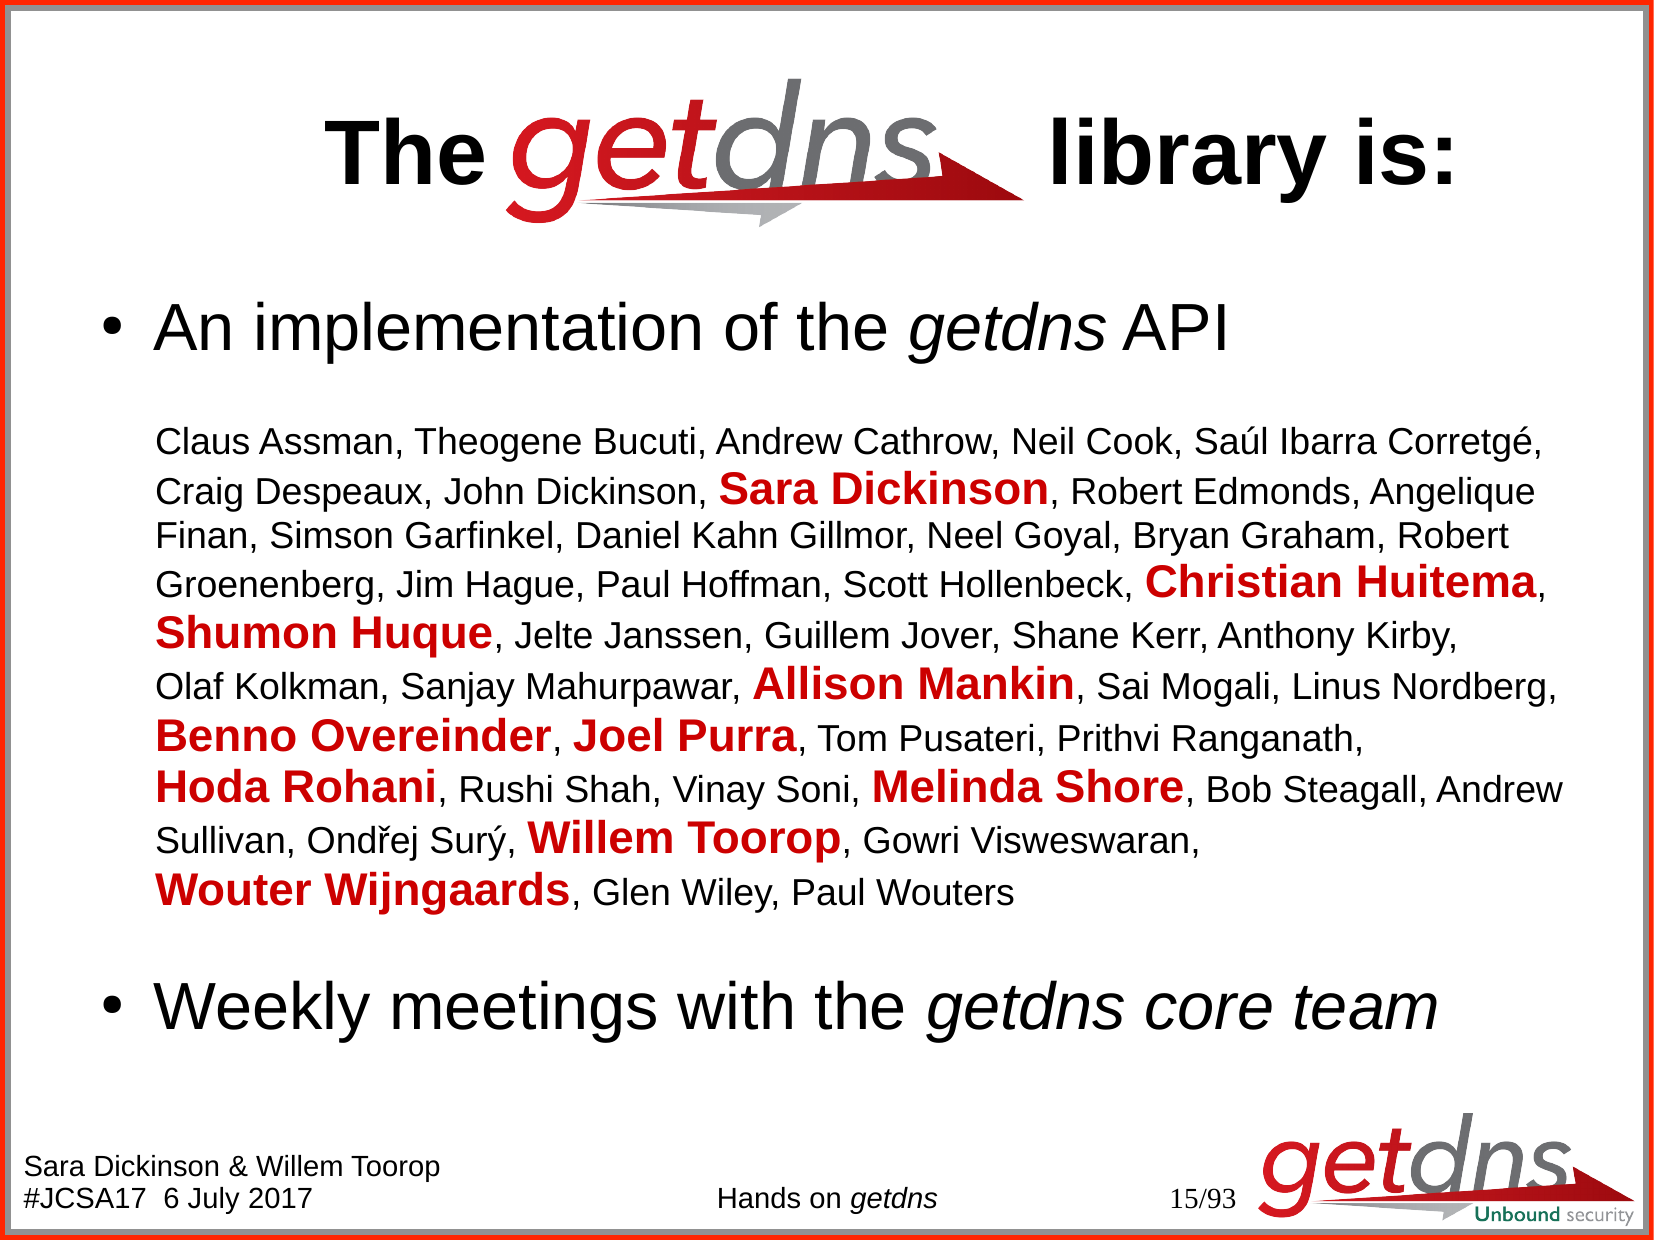

The library is:
# An implementation of the getdns API
Weekly meetings with the getdns core team
Claus Assman, Theogene Bucuti, Andrew Cathrow, Neil Cook, Saúl Ibarra Corretgé, Craig Despeaux, John Dickinson, Sara Dickinson, Robert Edmonds, Angelique Finan, Simson Garfinkel, Daniel Kahn Gillmor, Neel Goyal, Bryan Graham, Robert Groenenberg, Jim Hague, Paul Hoffman, Scott Hollenbeck, Christian Huitema, Shumon Huque, Jelte Janssen, Guillem Jover, Shane Kerr, Anthony Kirby,
Olaf Kolkman, Sanjay Mahurpawar, Allison Mankin, Sai Mogali, Linus Nordberg, Benno Overeinder, Joel Purra, Tom Pusateri, Prithvi Ranganath,
Hoda Rohani, Rushi Shah, Vinay Soni, Melinda Shore, Bob Steagall, Andrew Sullivan, Ondřej Surý, Willem Toorop, Gowri Visweswaran,
Wouter Wijngaards, Glen Wiley, Paul Wouters
15